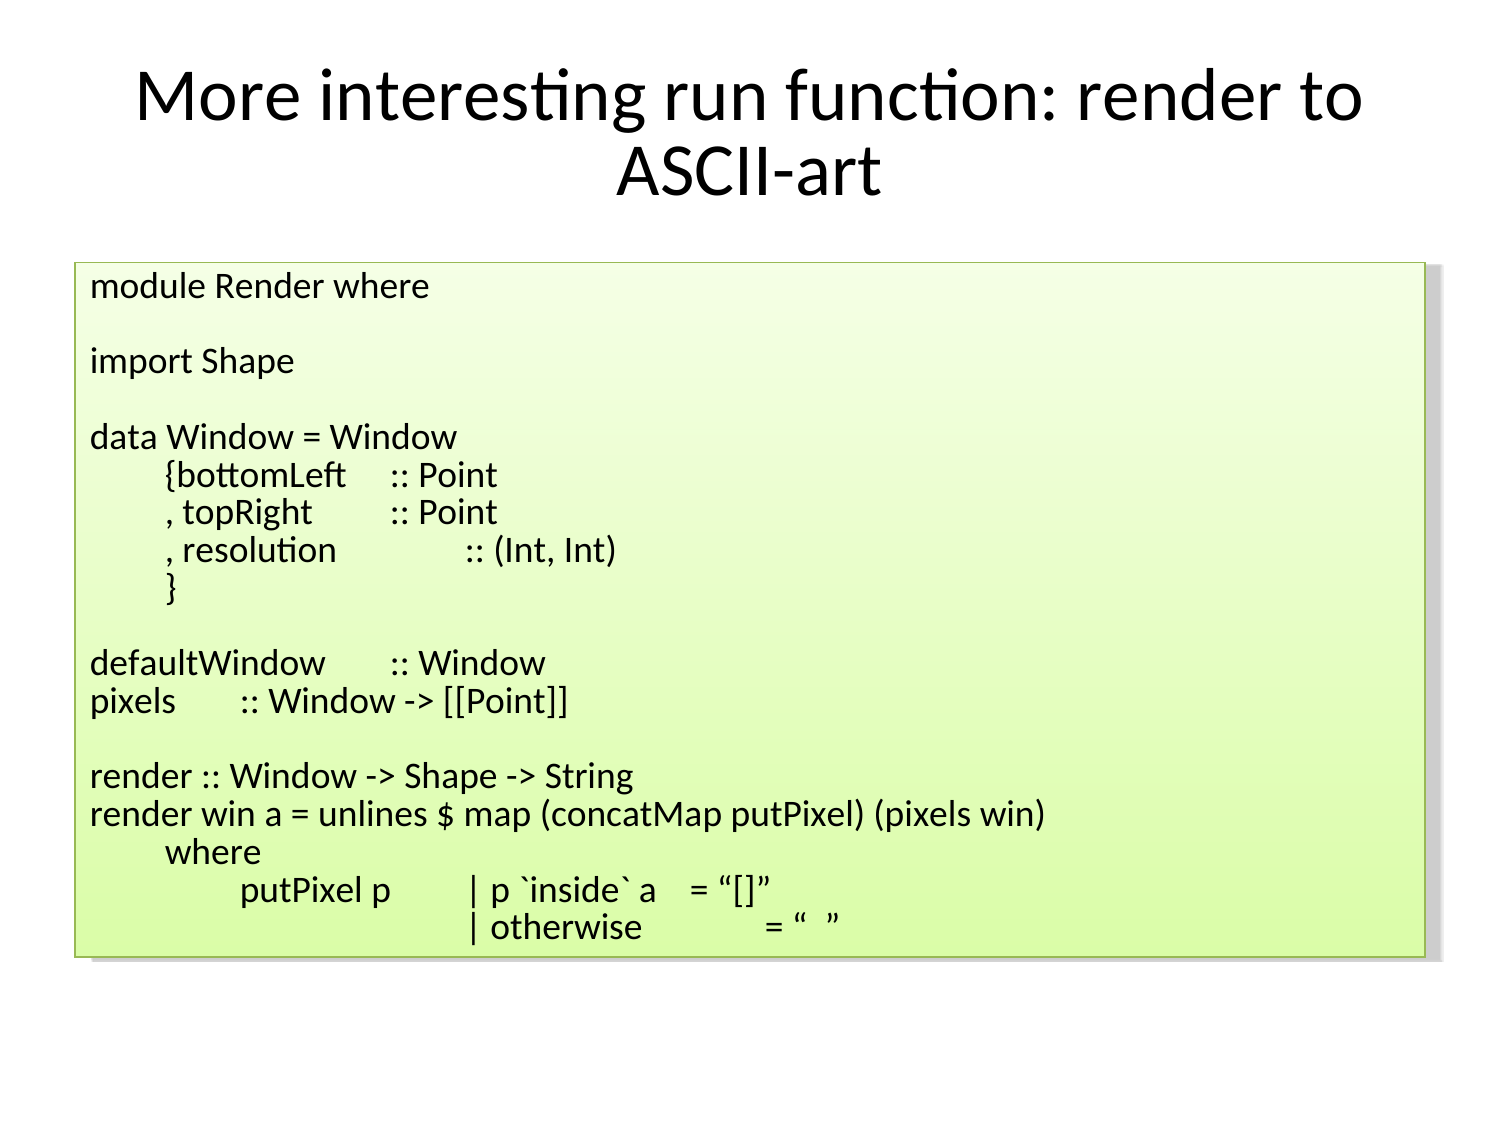

# More interesting run function: render to ASCII-art
module Render where
import Shape
data Window = Window
	{bottomLeft	:: Point
	, topRight		:: Point
	, resolution		:: (Int, Int)
	}
defaultWindow	:: Window
pixels	:: Window -> [[Point]]
render :: Window -> Shape -> String
render win a = unlines $ map (concatMap putPixel) (pixels win)
	where
		putPixel p	| p `inside` a	= “[]”
					| otherwise		= “ ”